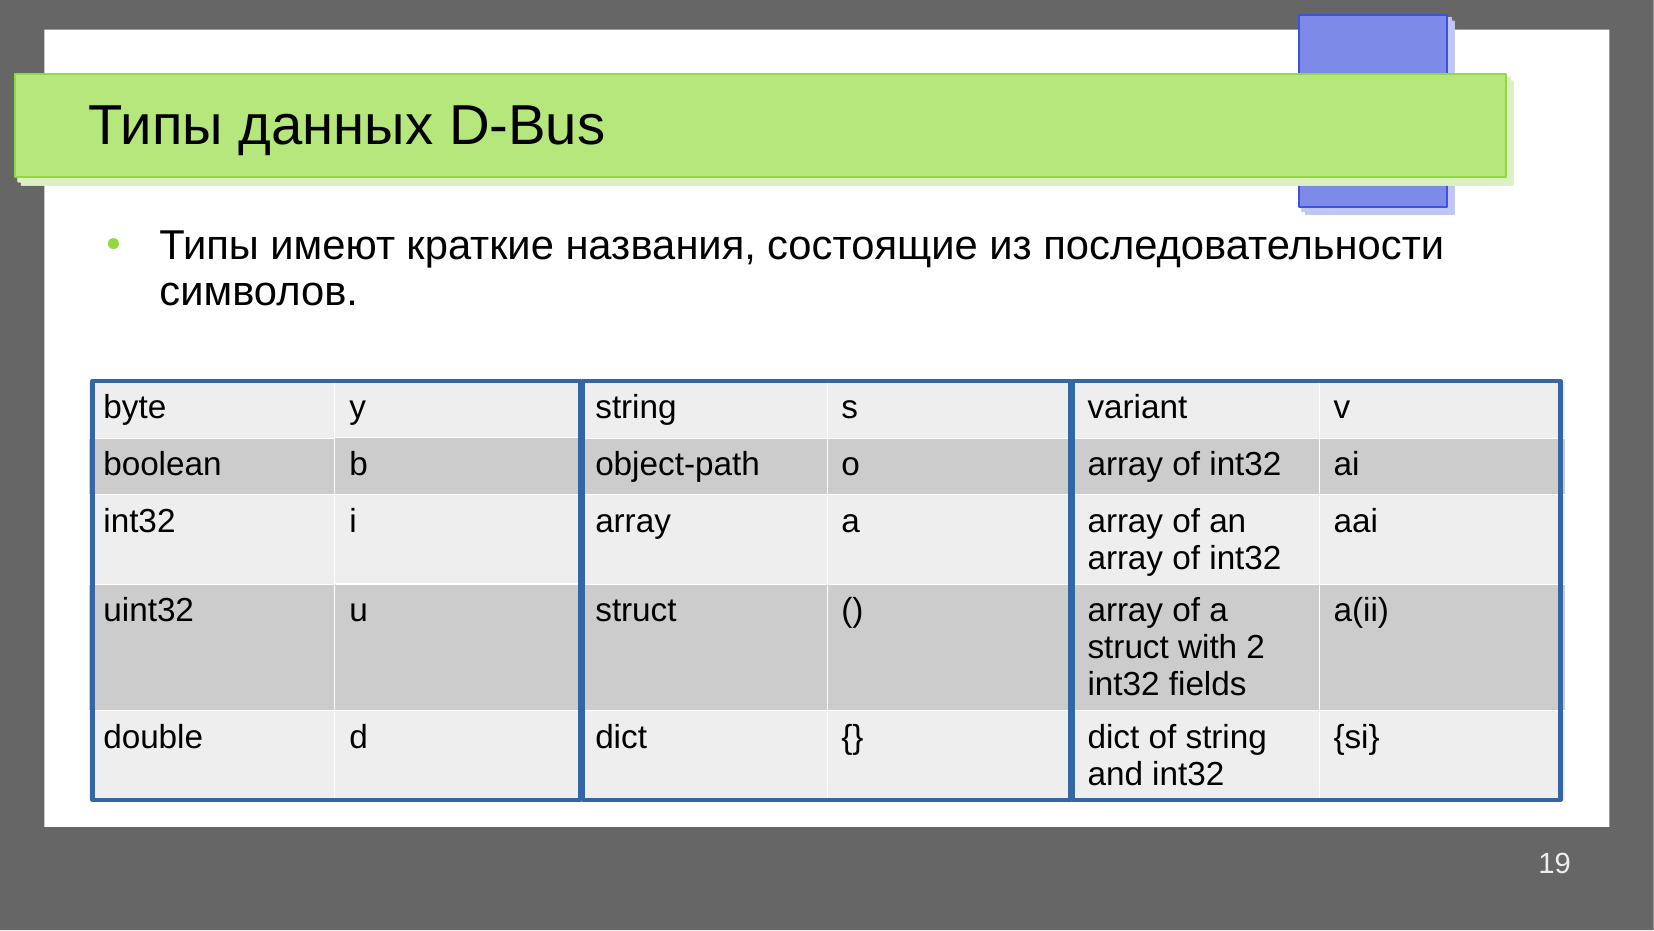

# Типы данных D-Bus
Типы имеют краткие названия, состоящие из последовательности символов.
| byte | y | string | s | variant | v |
| --- | --- | --- | --- | --- | --- |
| boolean | b | object-path | o | array of int32 | ai |
| int32 | i | array | a | array of an array of int32 | aai |
| uint32 | u | struct | () | array of a struct with 2 int32 fields | a(ii) |
| double | d | dict | {} | dict of string and int32 | {si} |
19